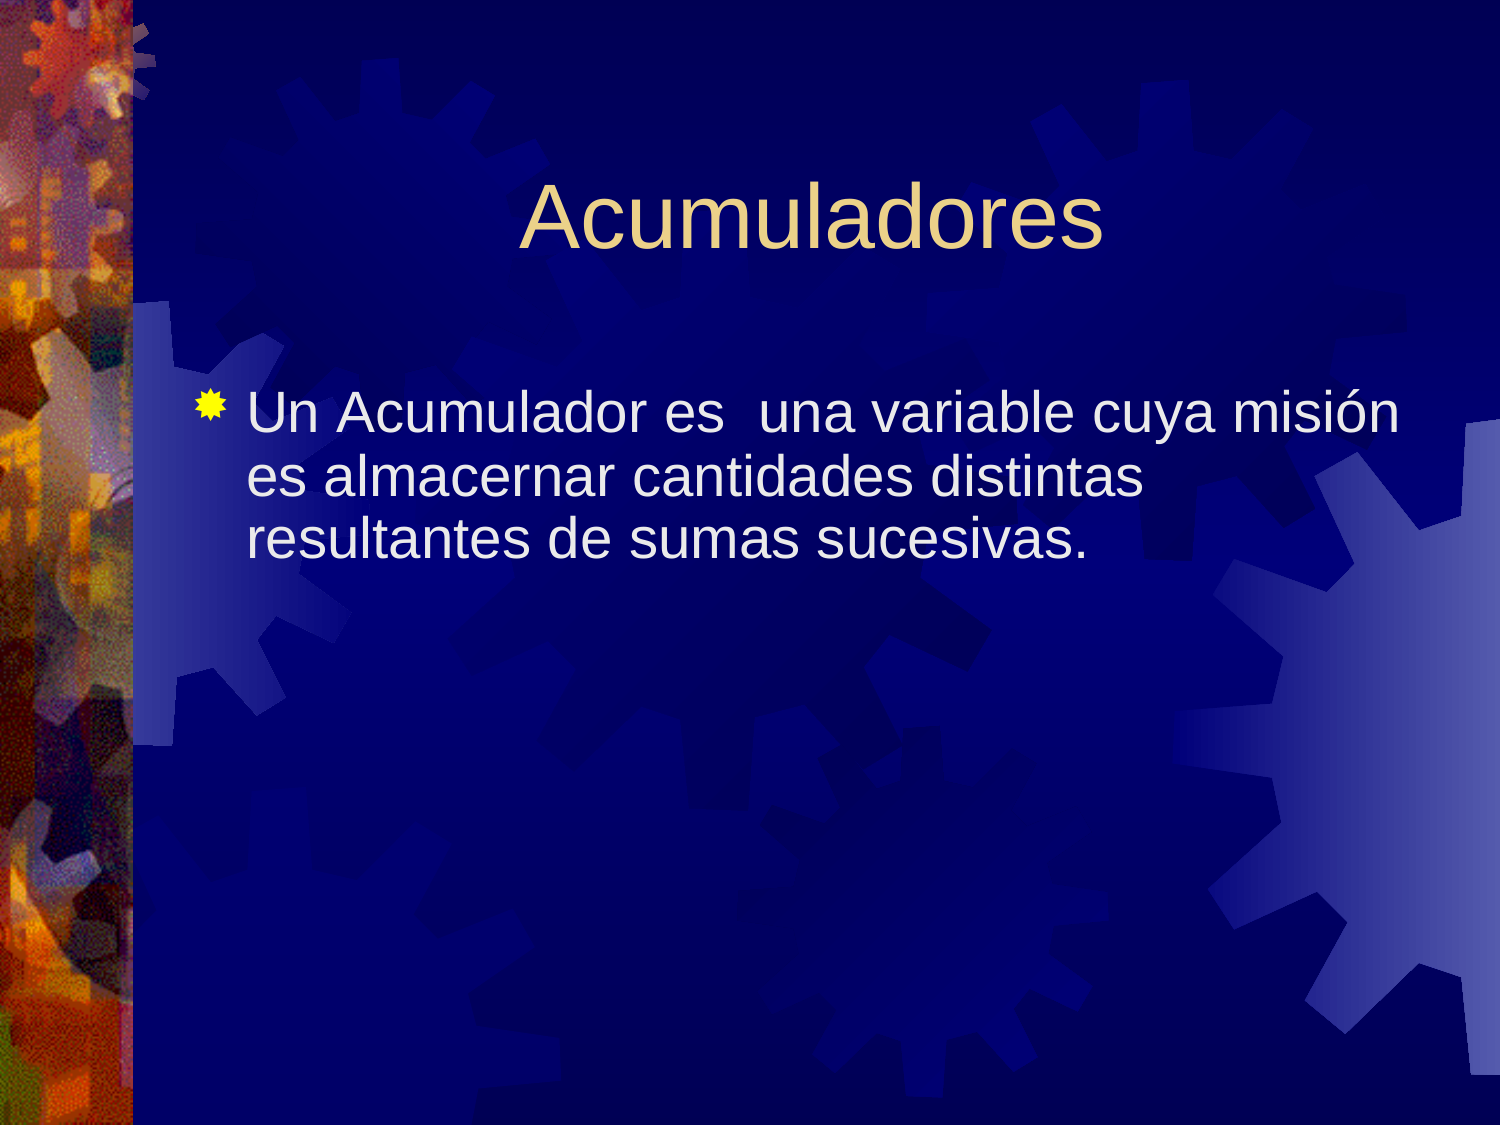

Acumuladores
Un Acumulador es una variable cuya misión es almacernar cantidades distintas resultantes de sumas sucesivas.